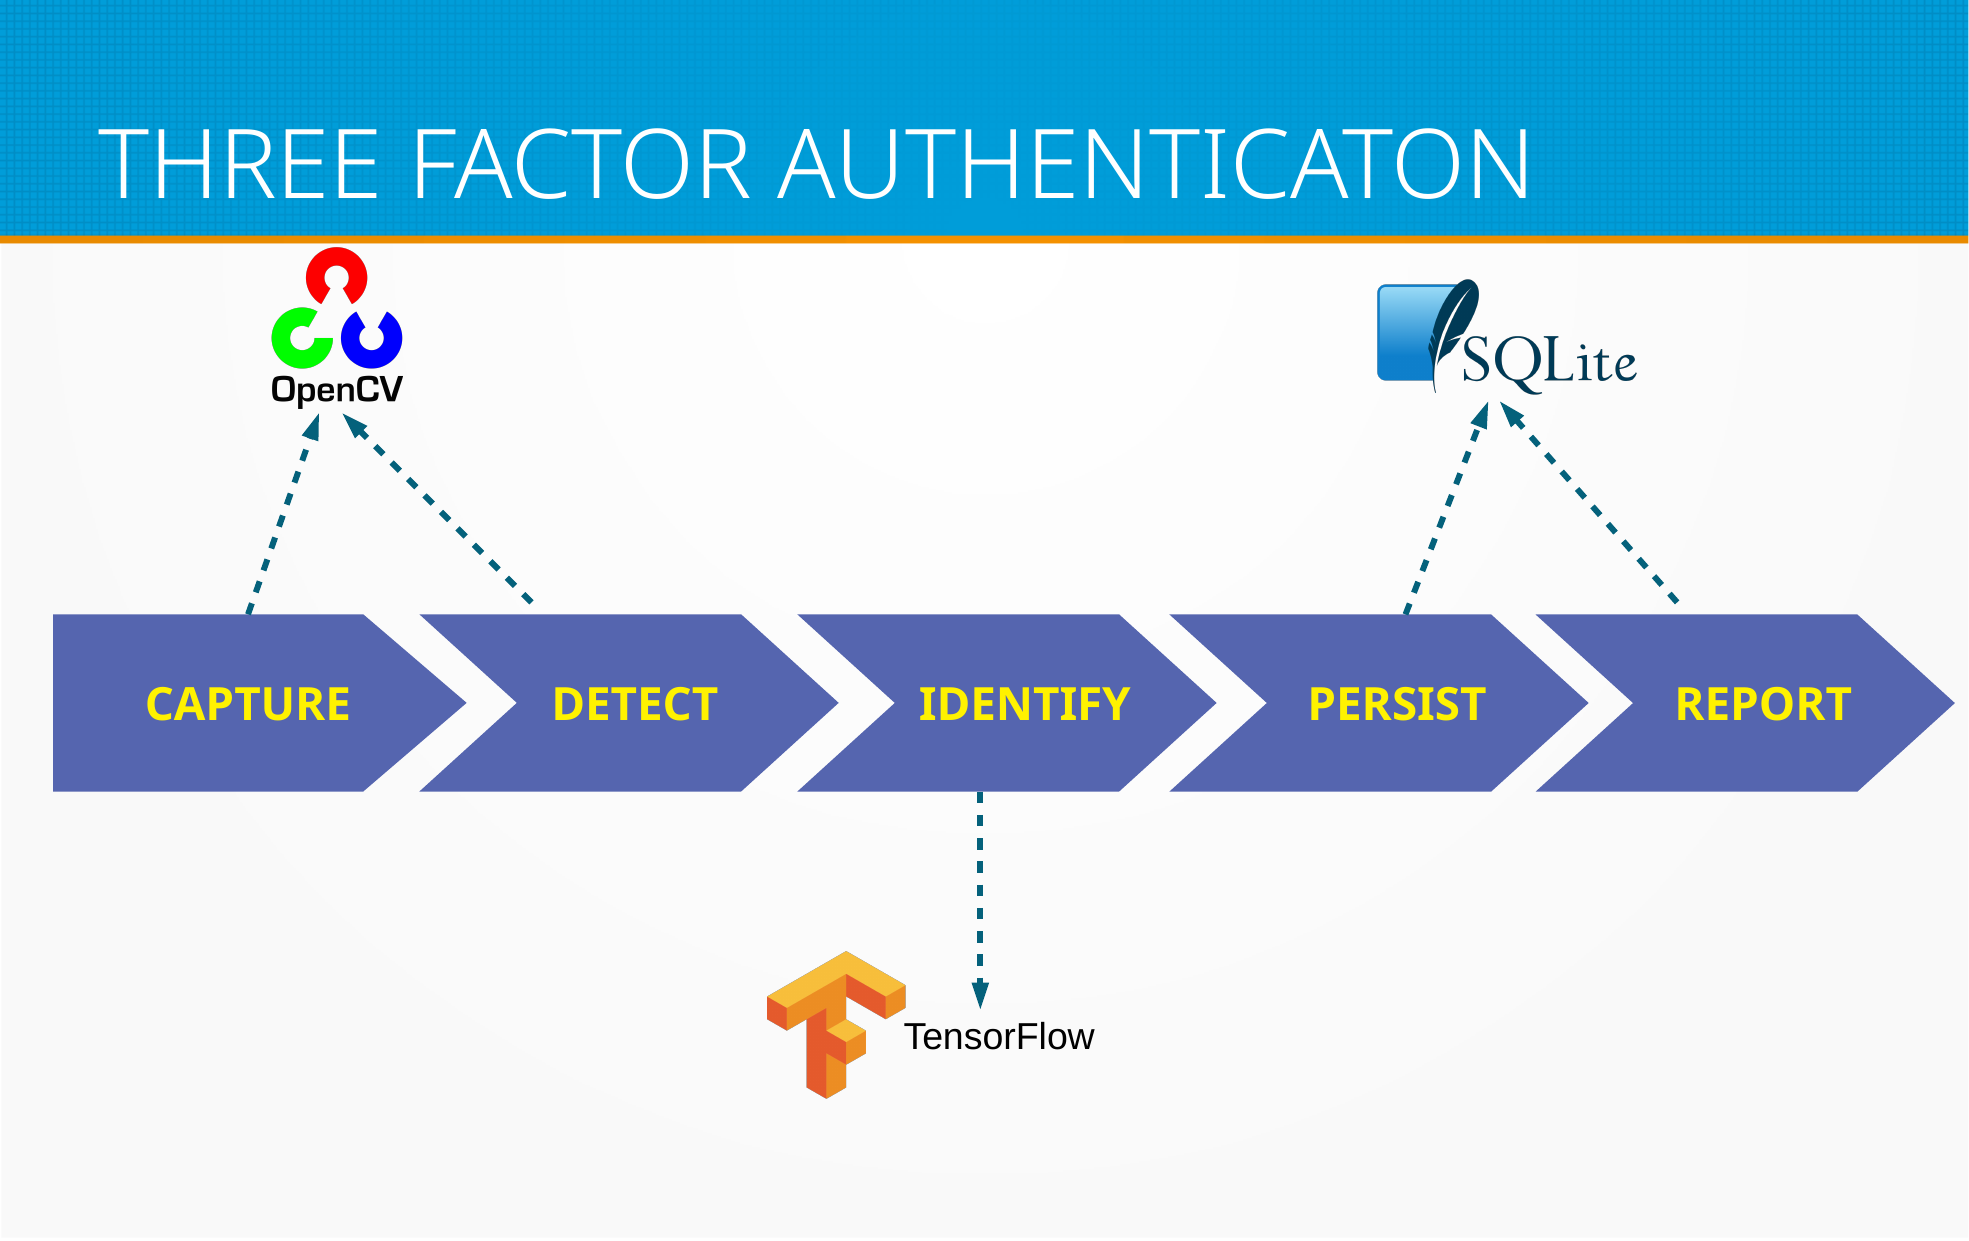

# THREE FACTOR AUTHENTICATON
CAPTURE
 DETECT
 IDENTIFY
 PERSIST
 REPORT
TensorFlow